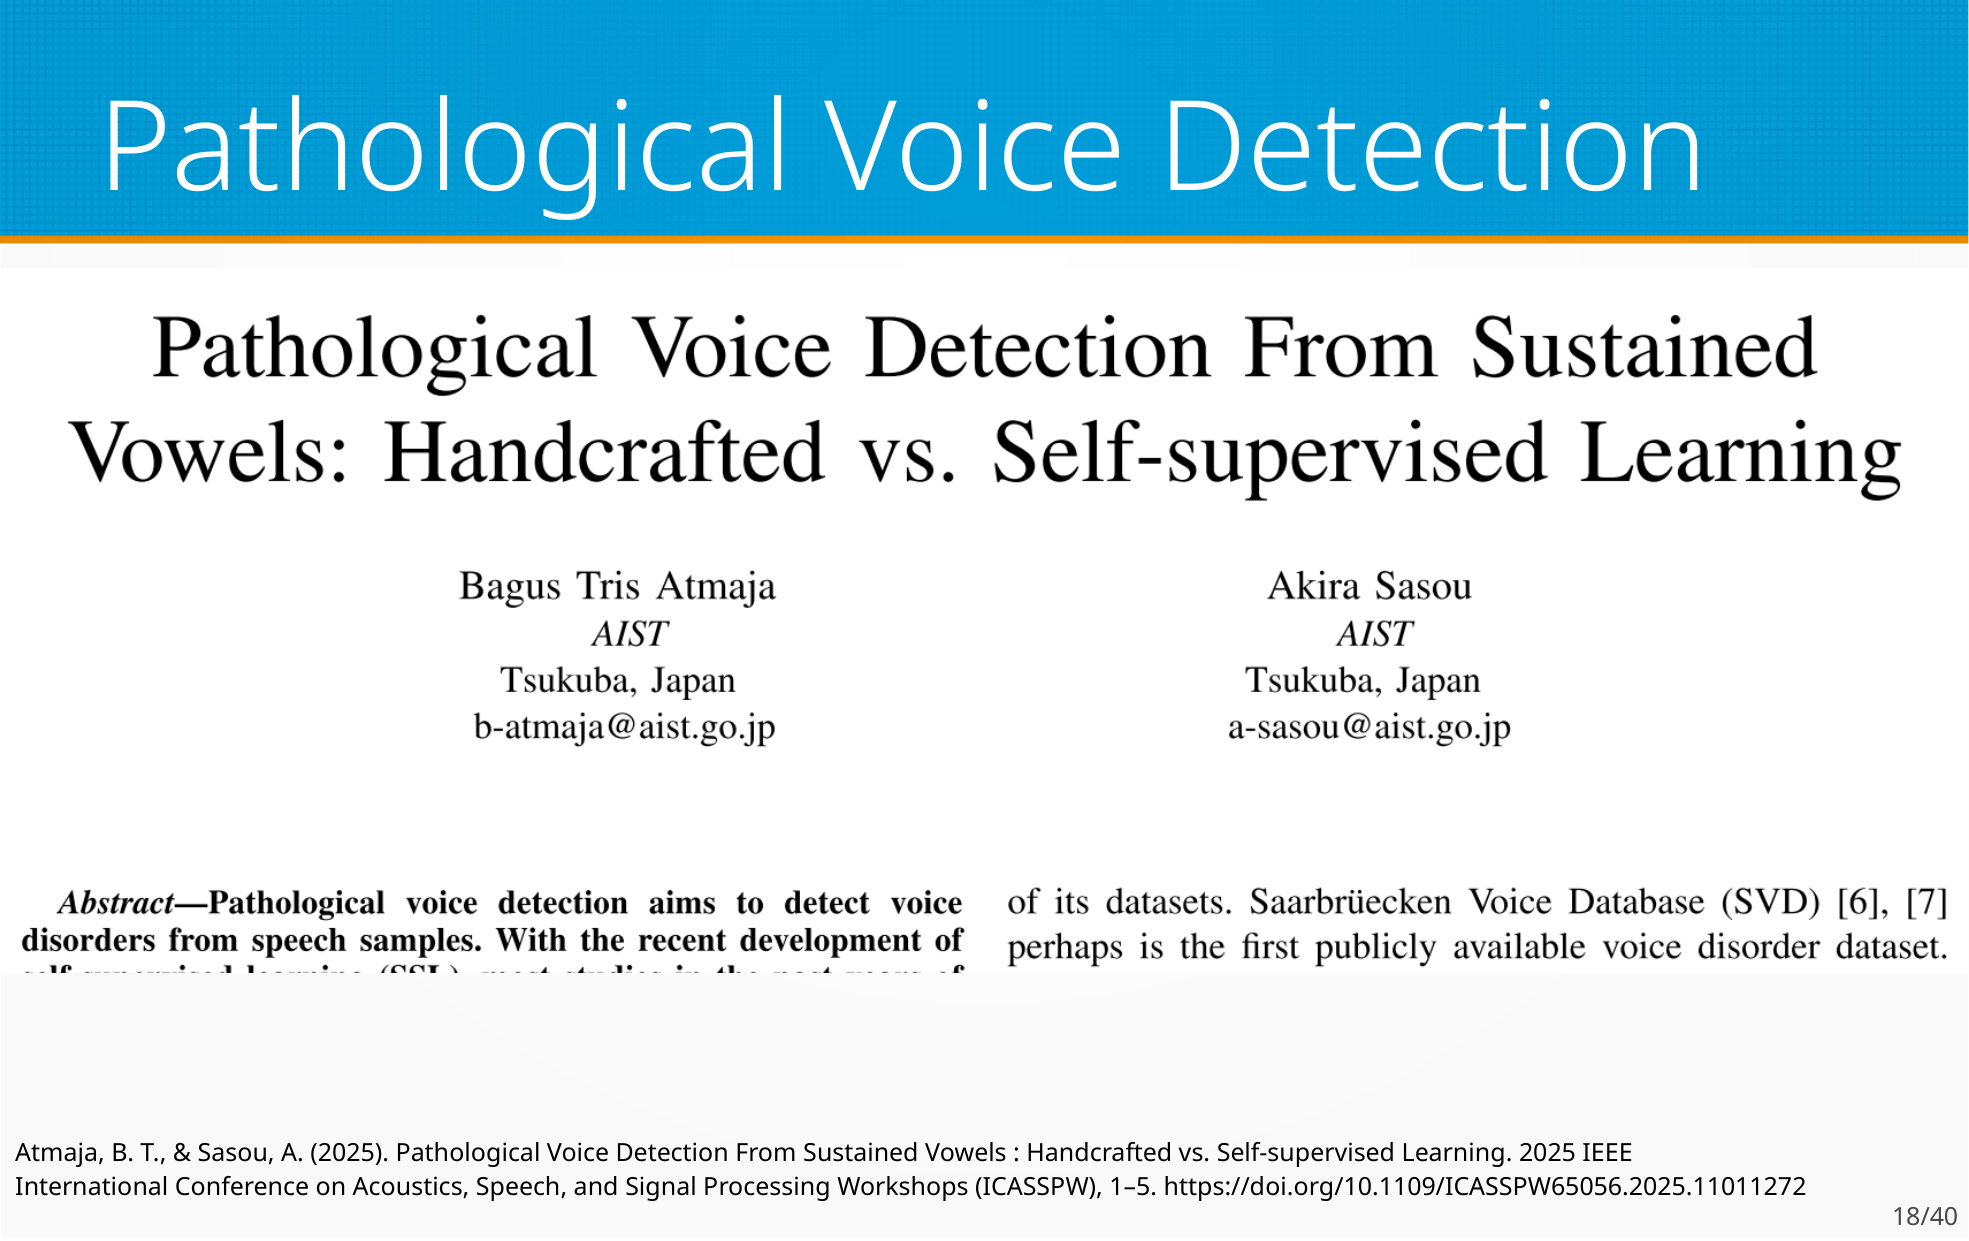

# Pathological Voice Detection
Atmaja, B. T., & Sasou, A. (2025). Pathological Voice Detection From Sustained Vowels : Handcrafted vs. Self-supervised Learning. 2025 IEEE
International Conference on Acoustics, Speech, and Signal Processing Workshops (ICASSPW), 1–5. https://doi.org/10.1109/ICASSPW65056.2025.11011272
18